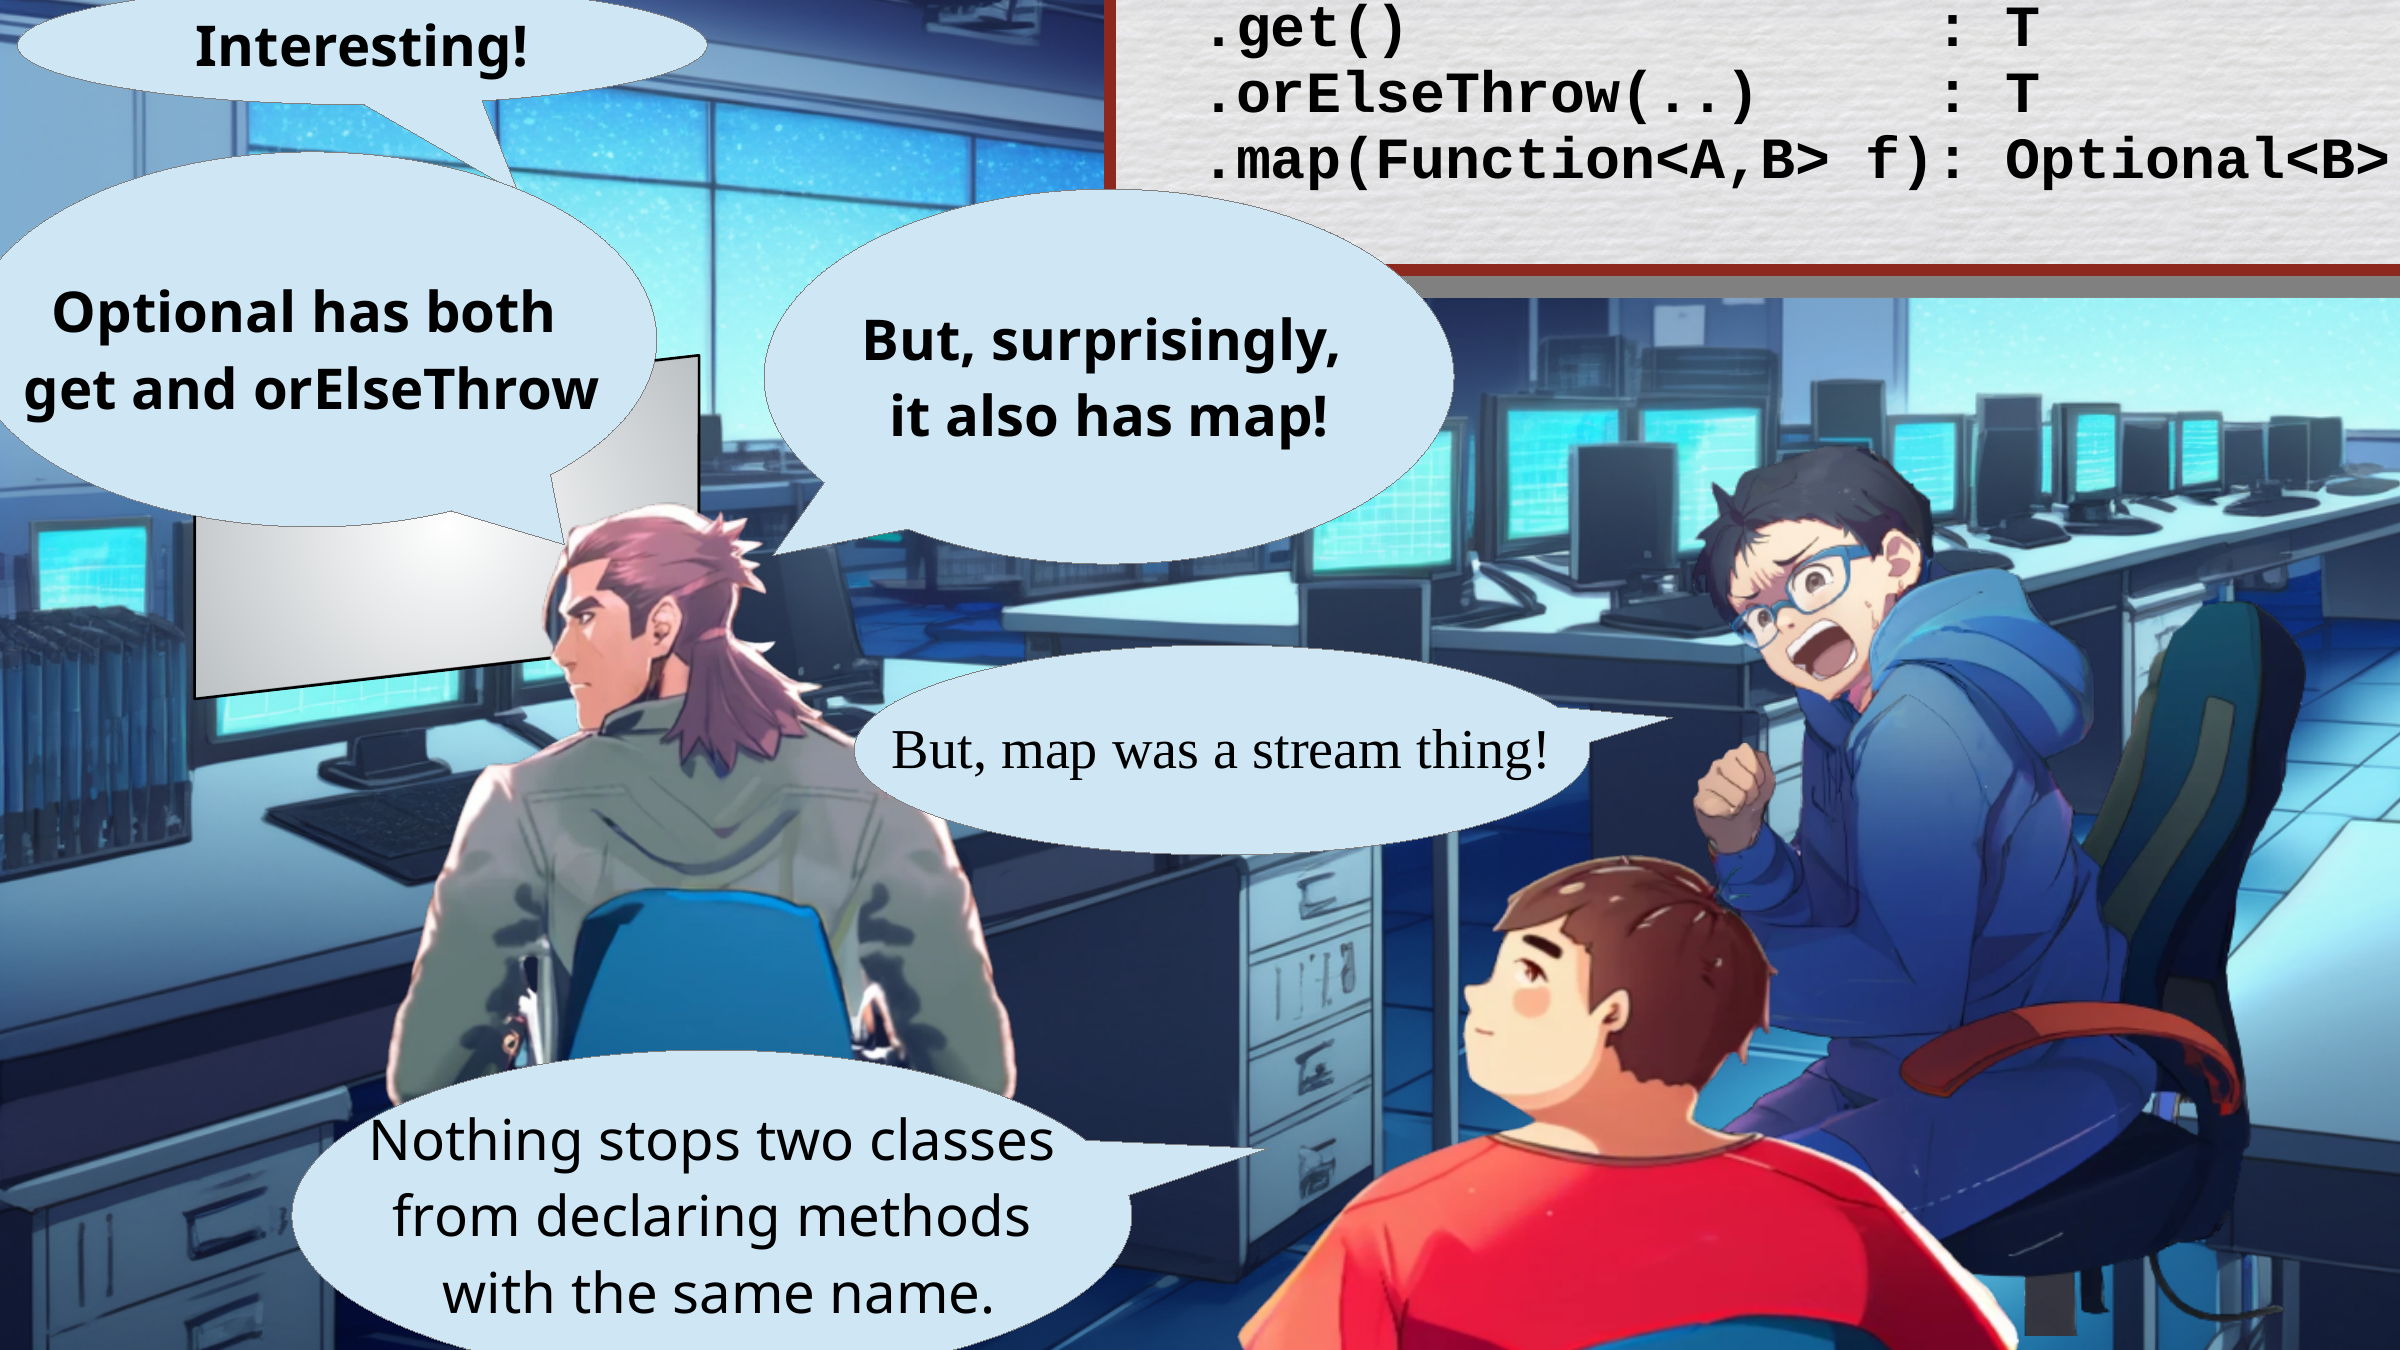

.get() : T
 .orElseThrow(..) : T
 .map(Function<A,B> f): Optional<B>
Interesting!
Optional has both
get and orElseThrow
But, surprisingly,
it also has map!
But, map was a stream thing!
Nothing stops two classes
from declaring methods
 with the same name.